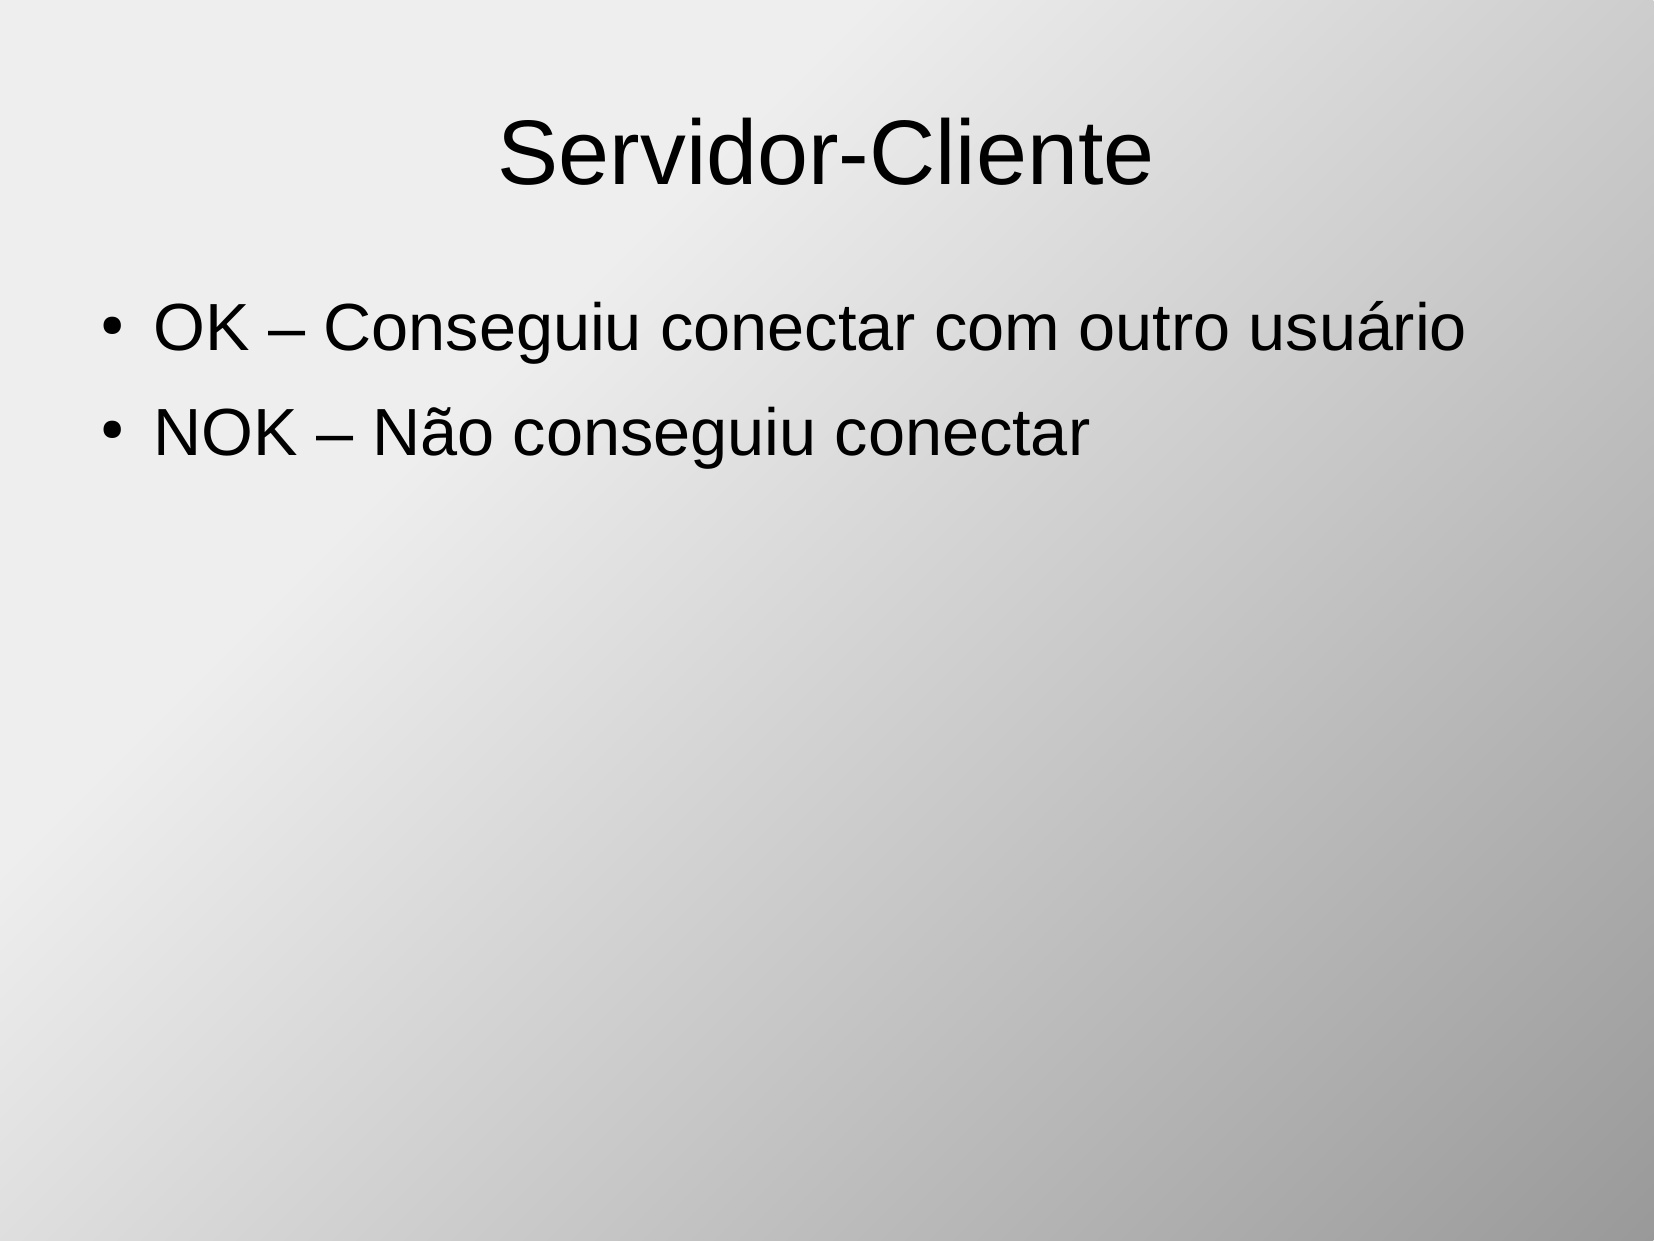

# Servidor-Cliente
OK – Conseguiu conectar com outro usuário
NOK – Não conseguiu conectar